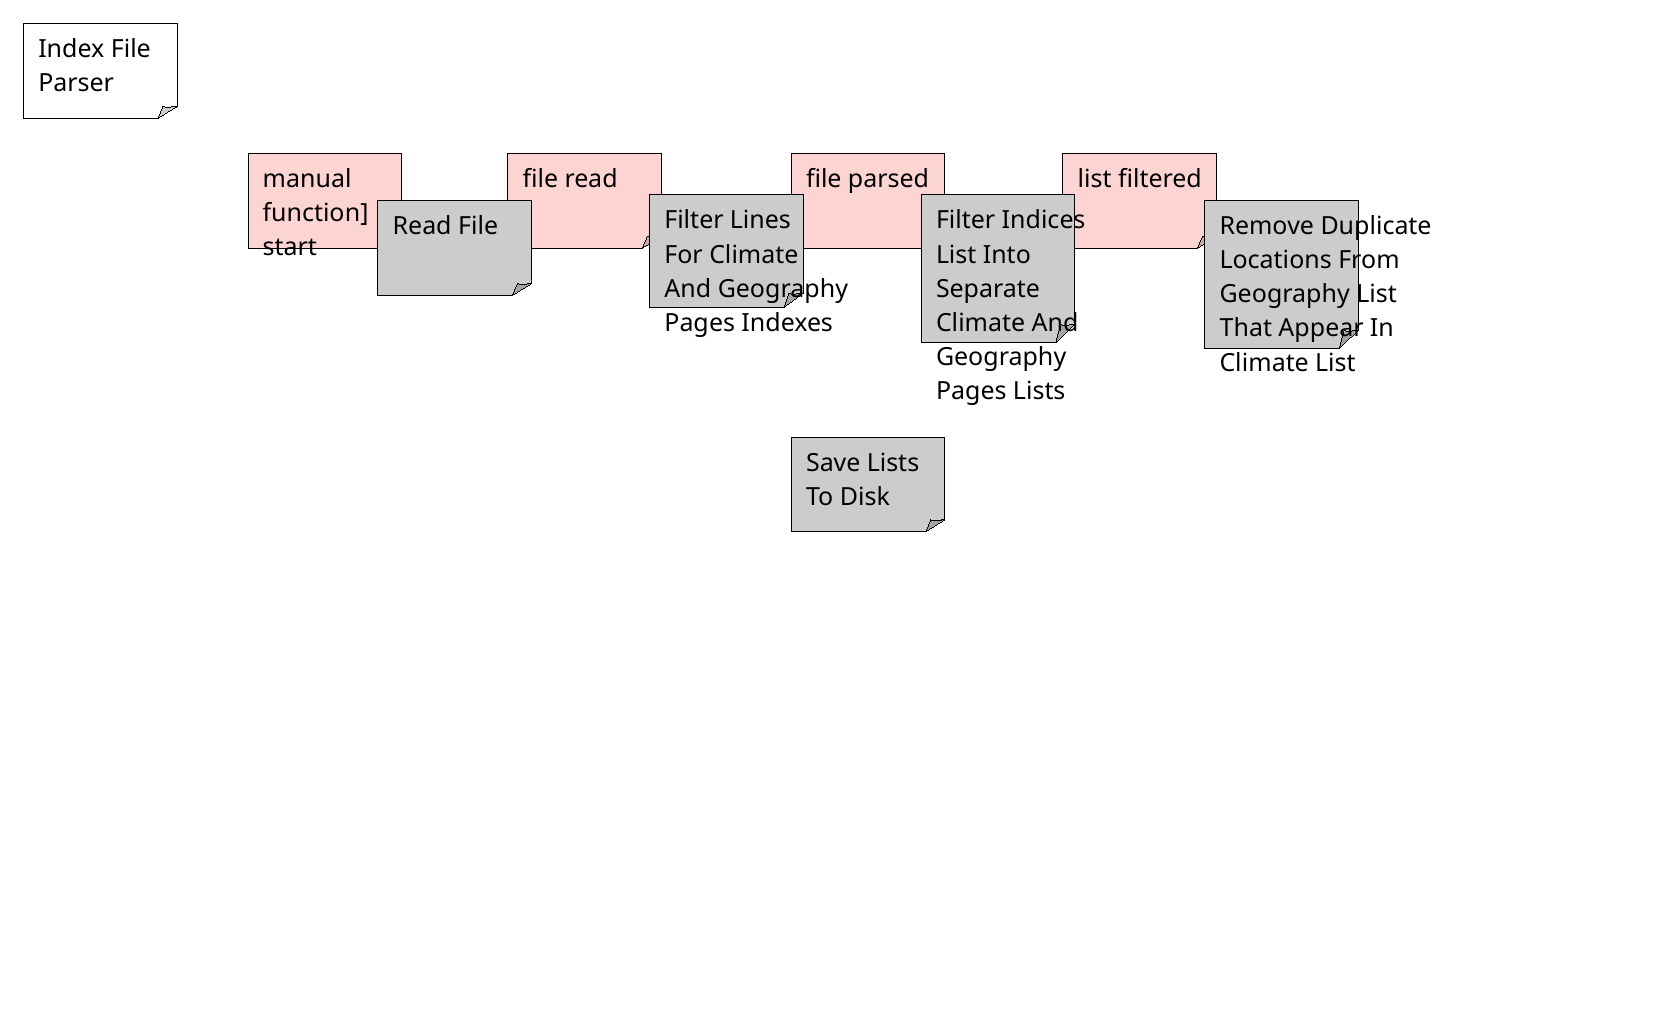

Index File
Parser
manual
function]
start
file read
file parsed
list filtered
Filter Lines
For Climate
And Geography
Pages Indexes
Filter Indices
List Into
Separate
Climate And
Geography
Pages Lists
Read File
Remove Duplicate
Locations From
Geography List
That Appear In
Climate List
Save Lists
To Disk